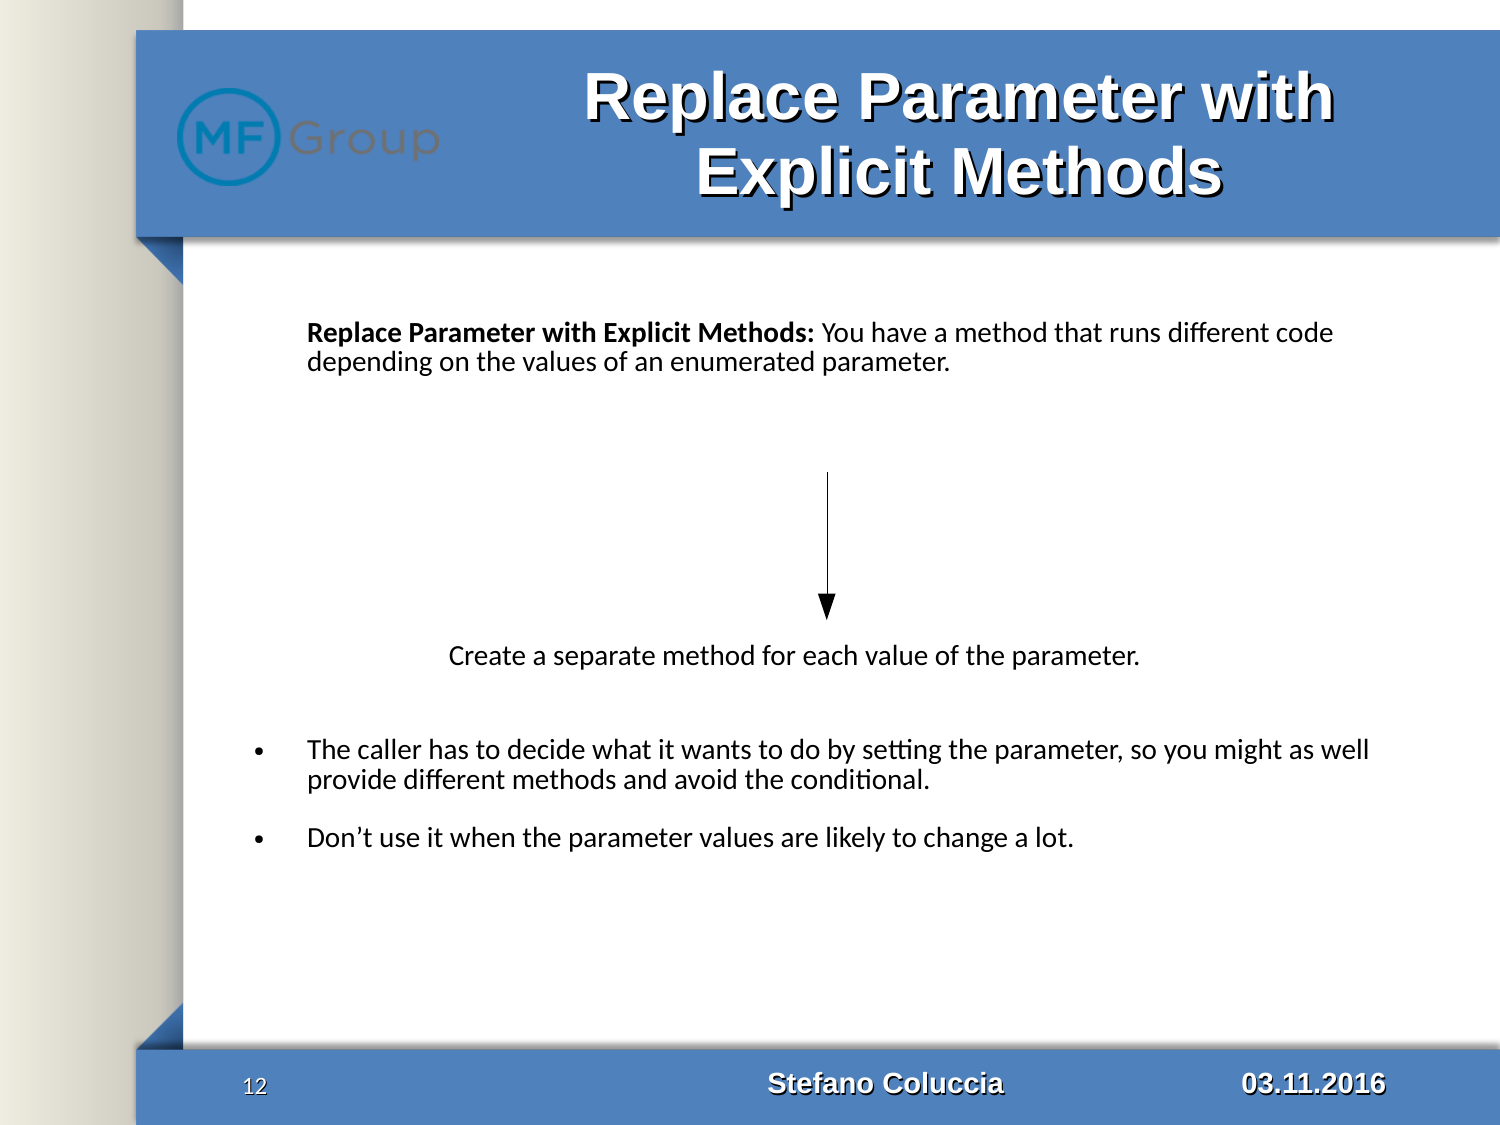

# Replace Parameter with Explicit Methods
Replace Parameter with Explicit Methods: You have a method that runs different code depending on the values of an enumerated parameter.
Create a separate method for each value of the parameter.
The caller has to decide what it wants to do by setting the parameter, so you might as well provide different methods and avoid the conditional.
Don’t use it when the parameter values are likely to change a lot.
12
Stefano Coluccia
03.11.2016